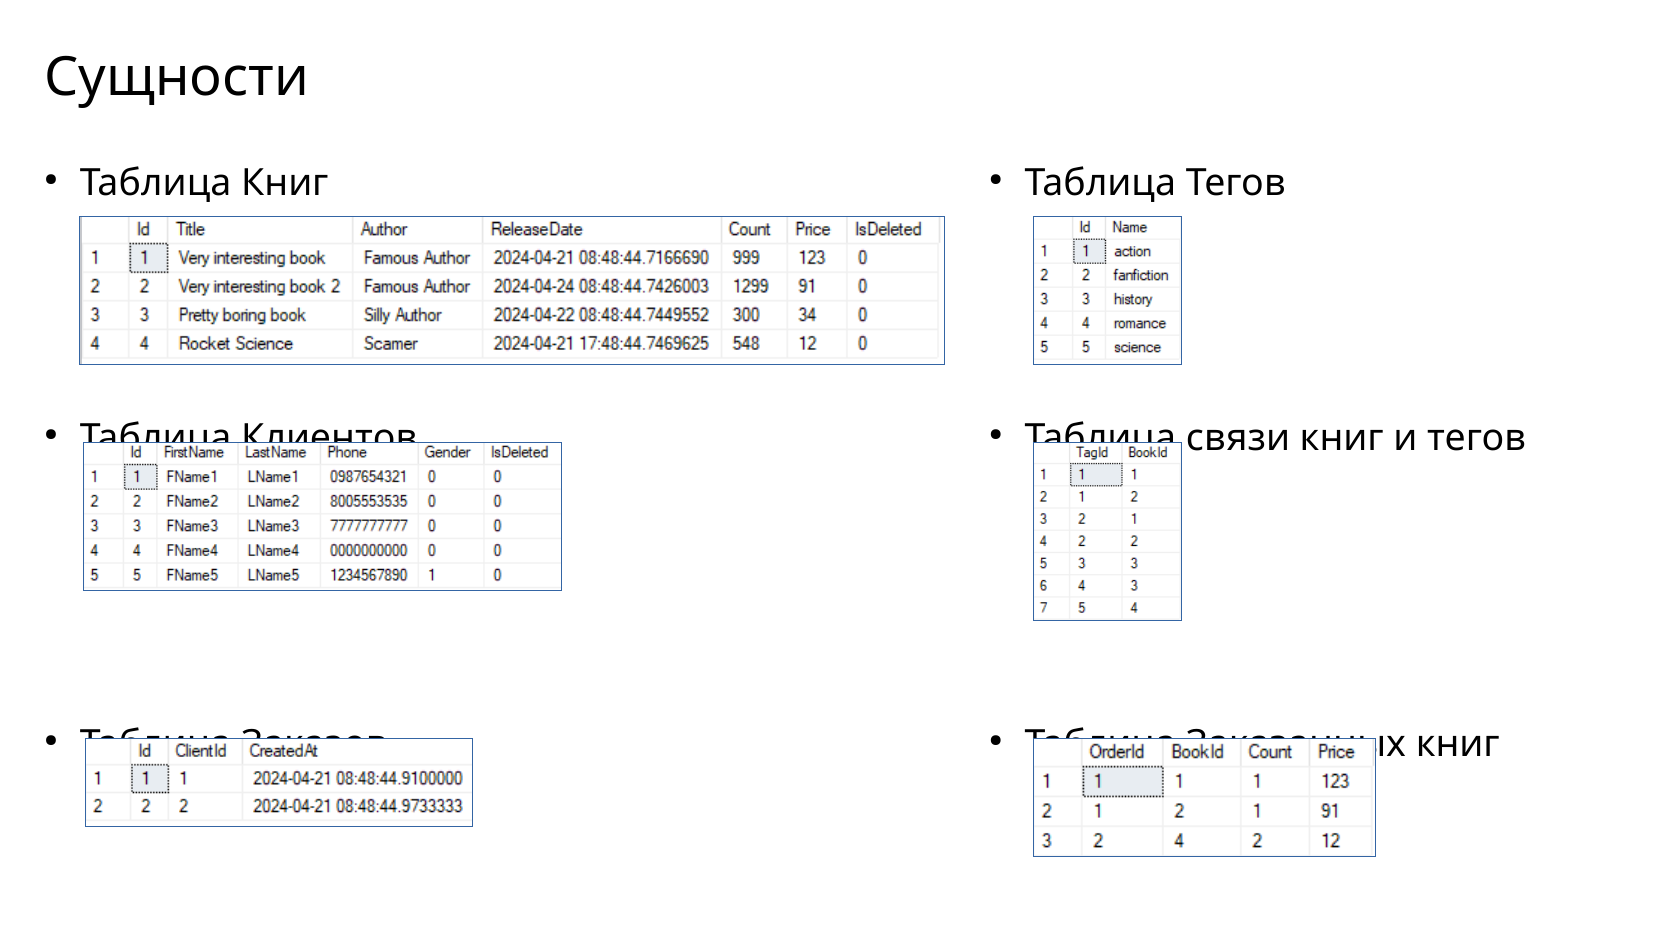

Сущности
Таблица Книг
Таблица Клиентов
Таблица Заказов
Таблица Тегов
Таблица связи книг и тегов
Таблица Заказанных книг